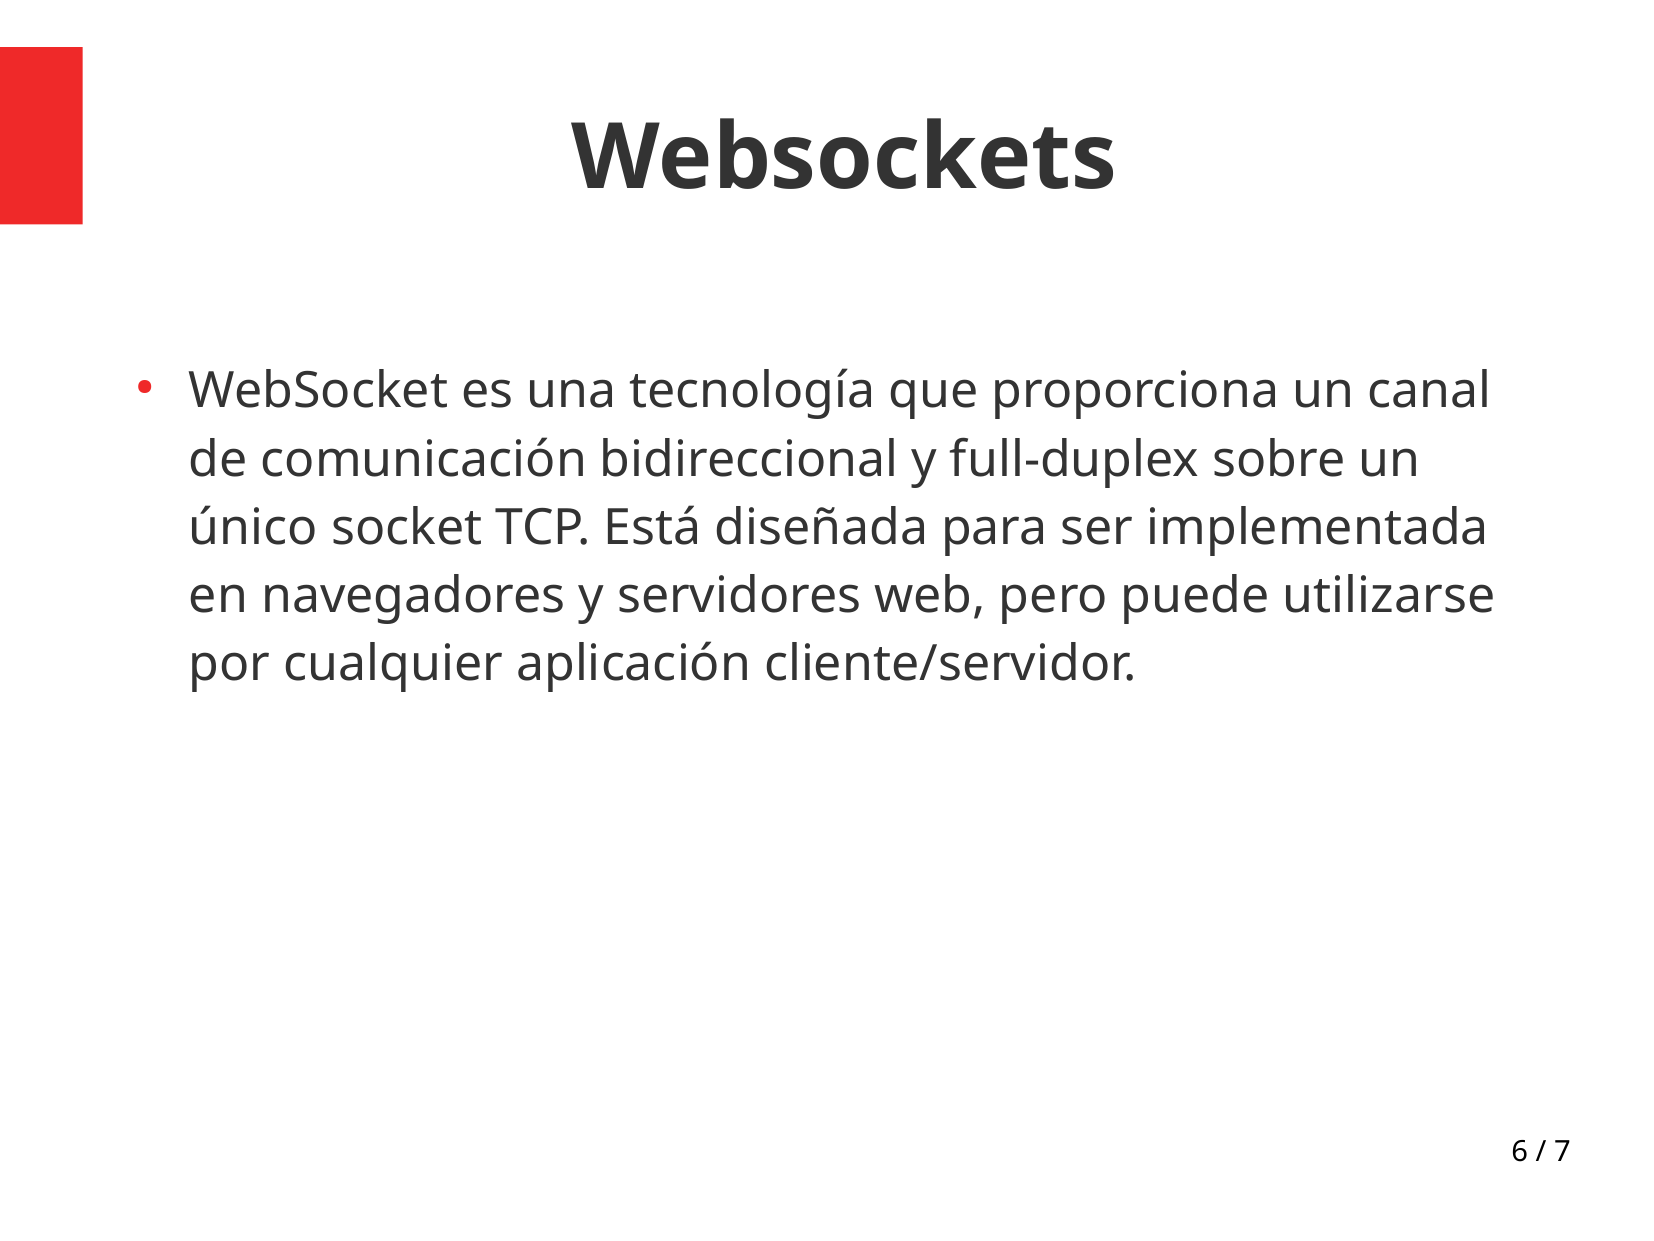

# Websockets
WebSocket es una tecnología que proporciona un canal de comunicación bidireccional y full-duplex sobre un único socket TCP. Está diseñada para ser implementada en navegadores y servidores web, pero puede utilizarse por cualquier aplicación cliente/servidor.
6